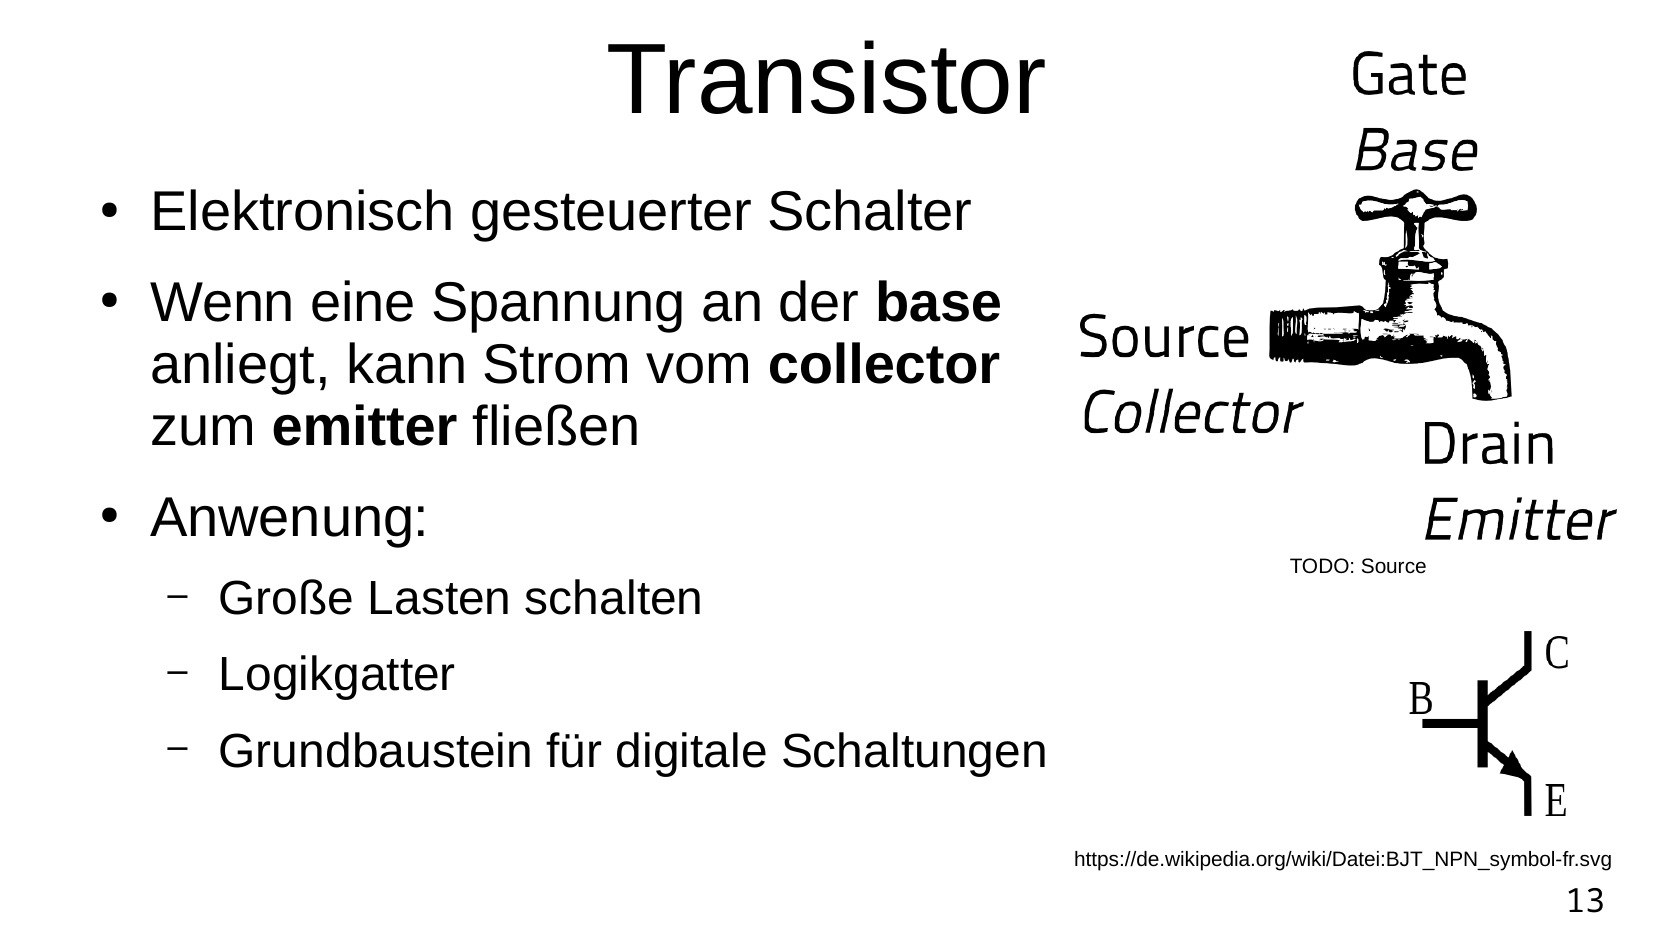

# Transistor
Elektronisch gesteuerter Schalter
Wenn eine Spannung an der base anliegt, kann Strom vom collector zum emitter fließen
Anwenung:
Große Lasten schalten
Logikgatter
Grundbaustein für digitale Schaltungen
TODO: Source
https://de.wikipedia.org/wiki/Datei:BJT_NPN_symbol-fr.svg